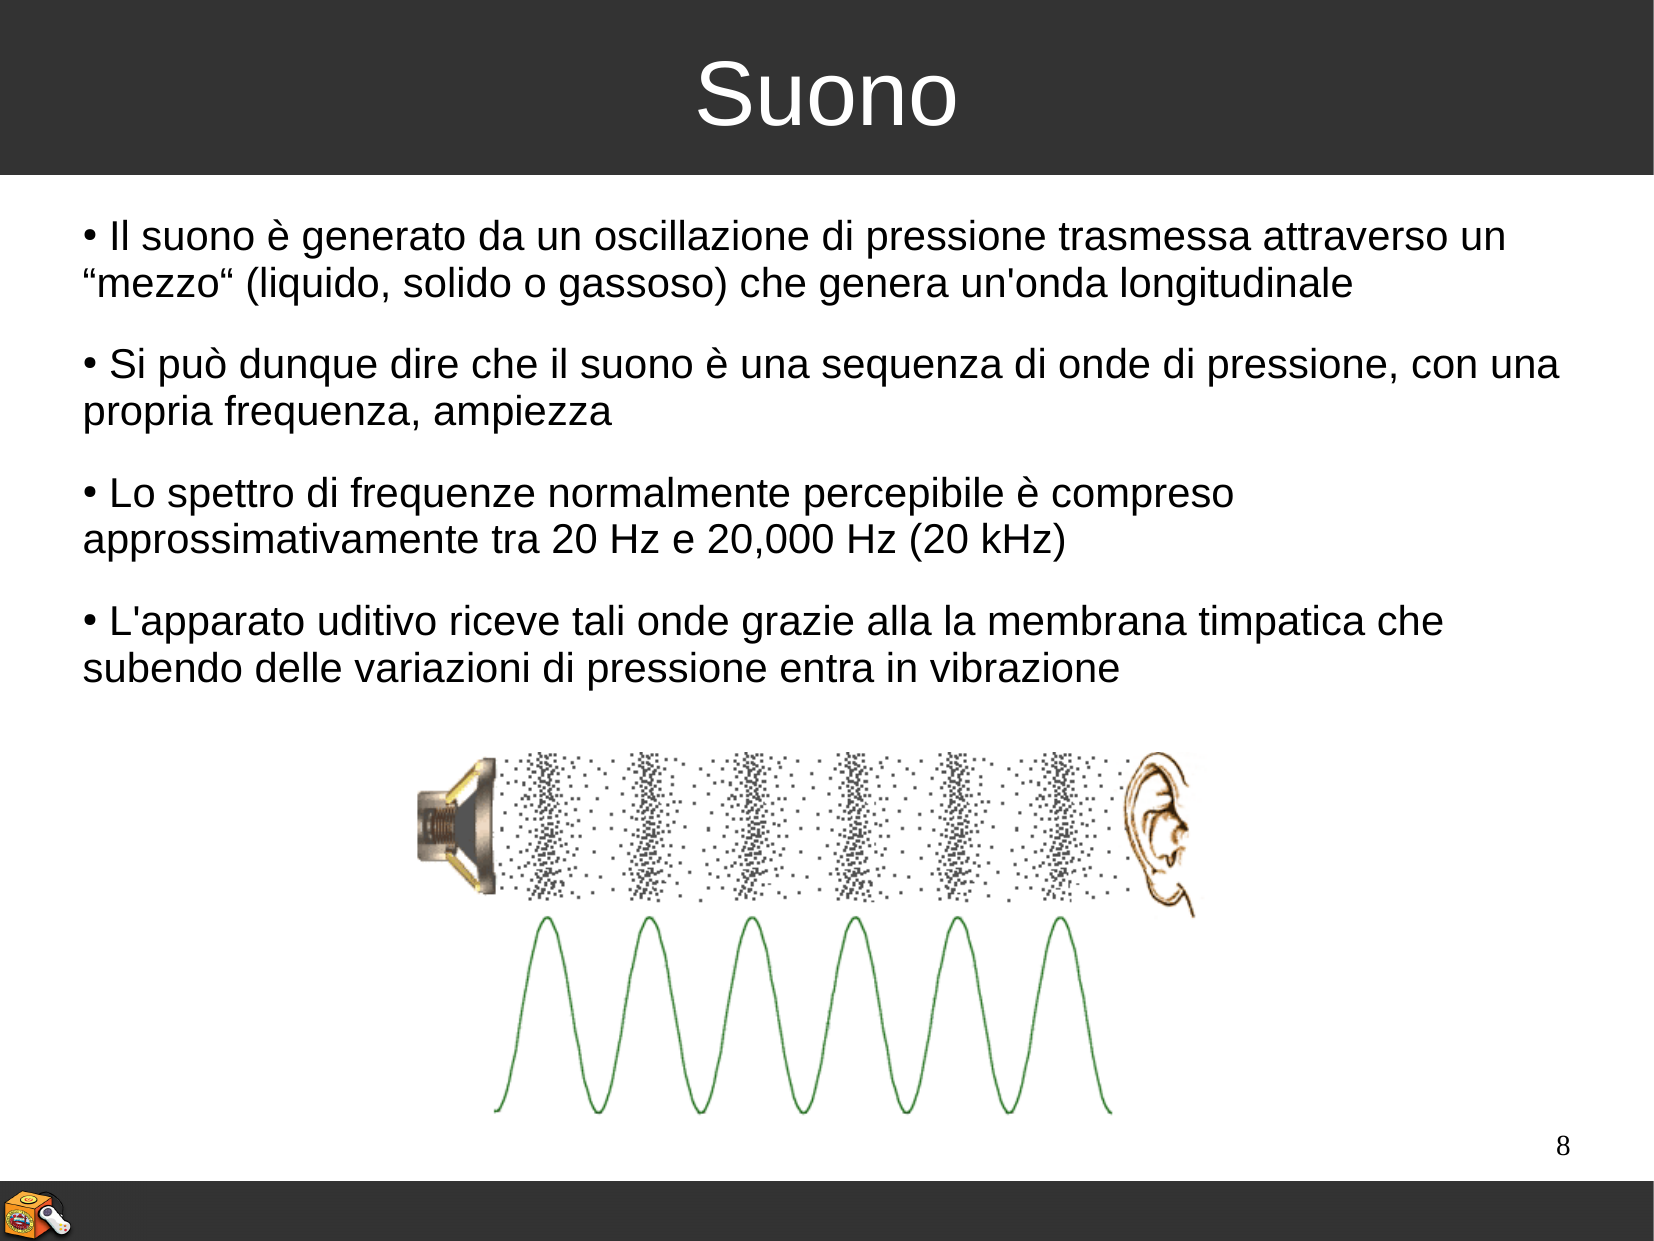

# Suono
 Il suono è generato da un oscillazione di pressione trasmessa attraverso un “mezzo“ (liquido, solido o gassoso) che genera un'onda longitudinale
 Si può dunque dire che il suono è una sequenza di onde di pressione, con una propria frequenza, ampiezza
 Lo spettro di frequenze normalmente percepibile è compreso approssimativamente tra 20 Hz e 20,000 Hz (20 kHz)
 L'apparato uditivo riceve tali onde grazie alla la membrana timpatica che subendo delle variazioni di pressione entra in vibrazione
8